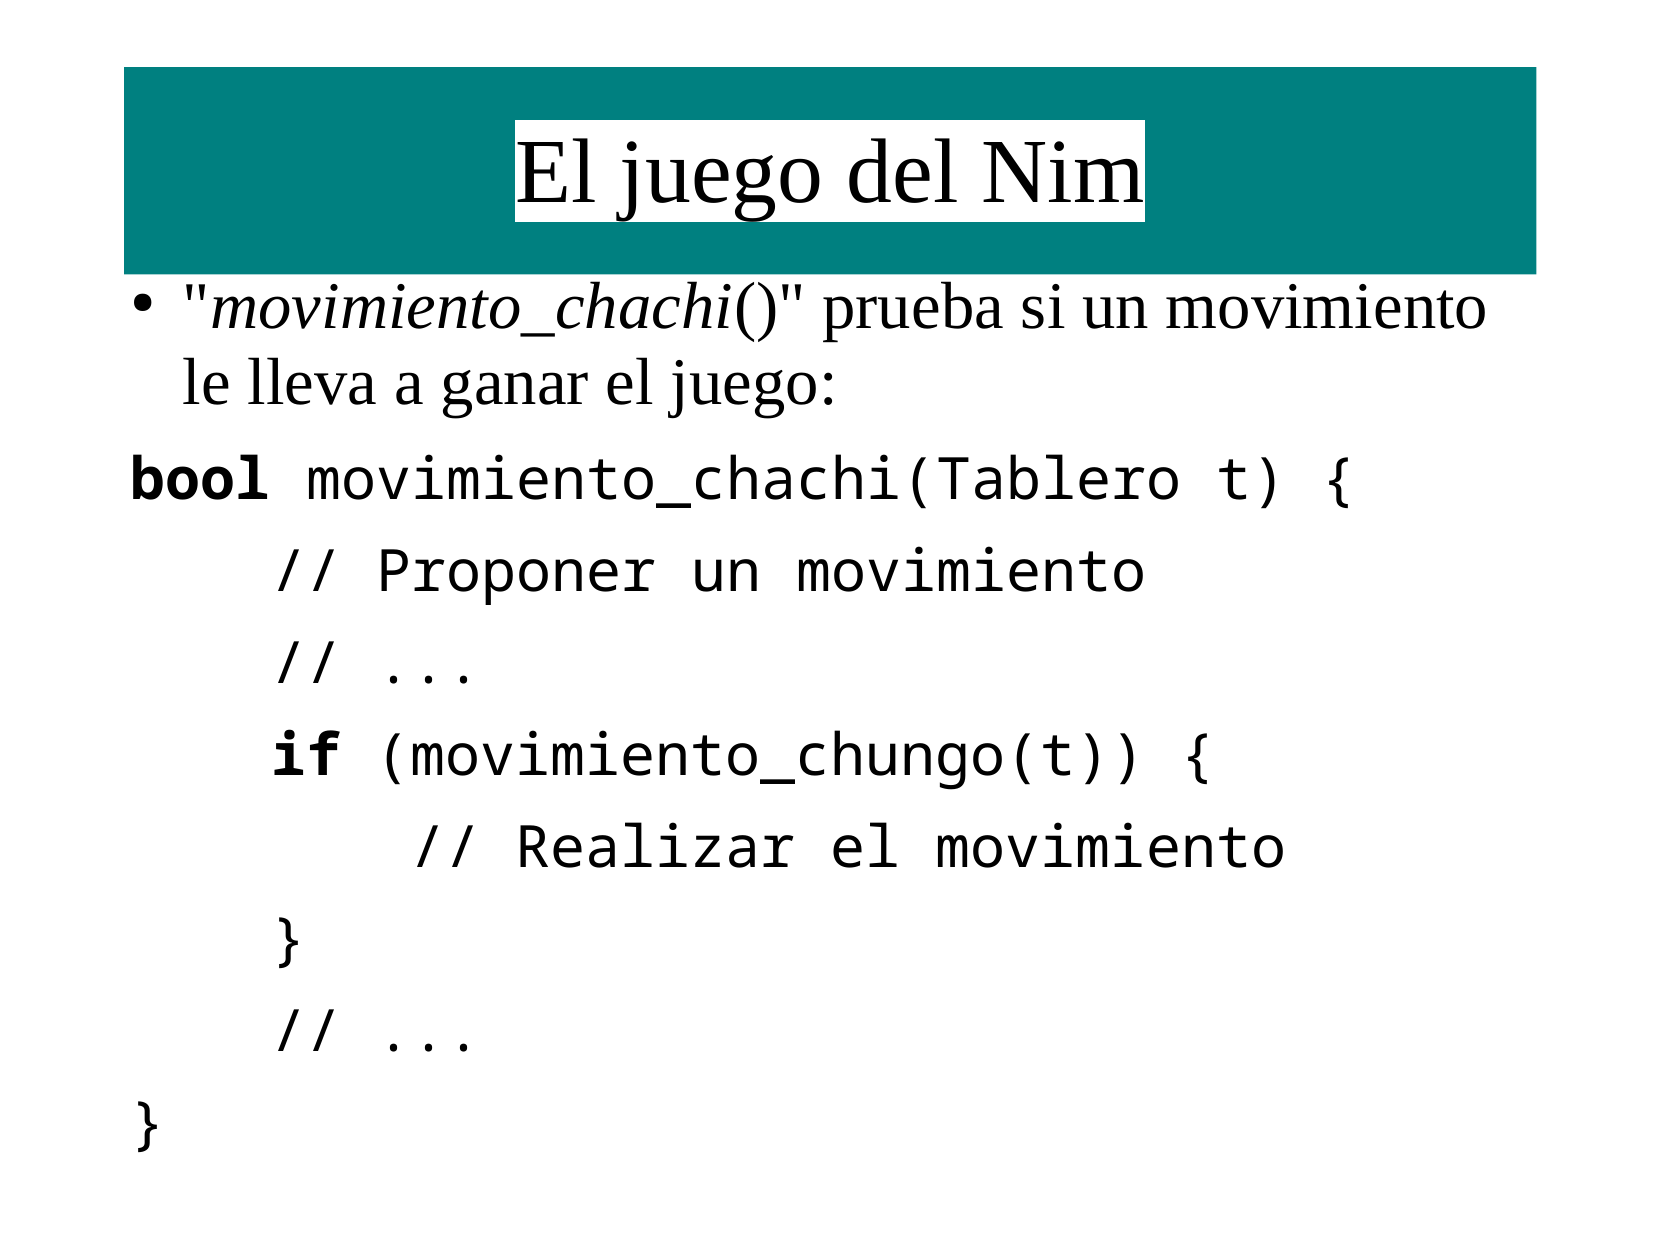

"movimiento_chachi()"
# El juego del Nim
"movimiento_chachi()" prueba si un movimiento le lleva a ganar el juego:
bool movimiento_chachi(Tablero t) {
 // Proponer un movimiento
 // ...
 if (movimiento_chungo(t)) {
 // Realizar el movimiento
 }
 // ...
}